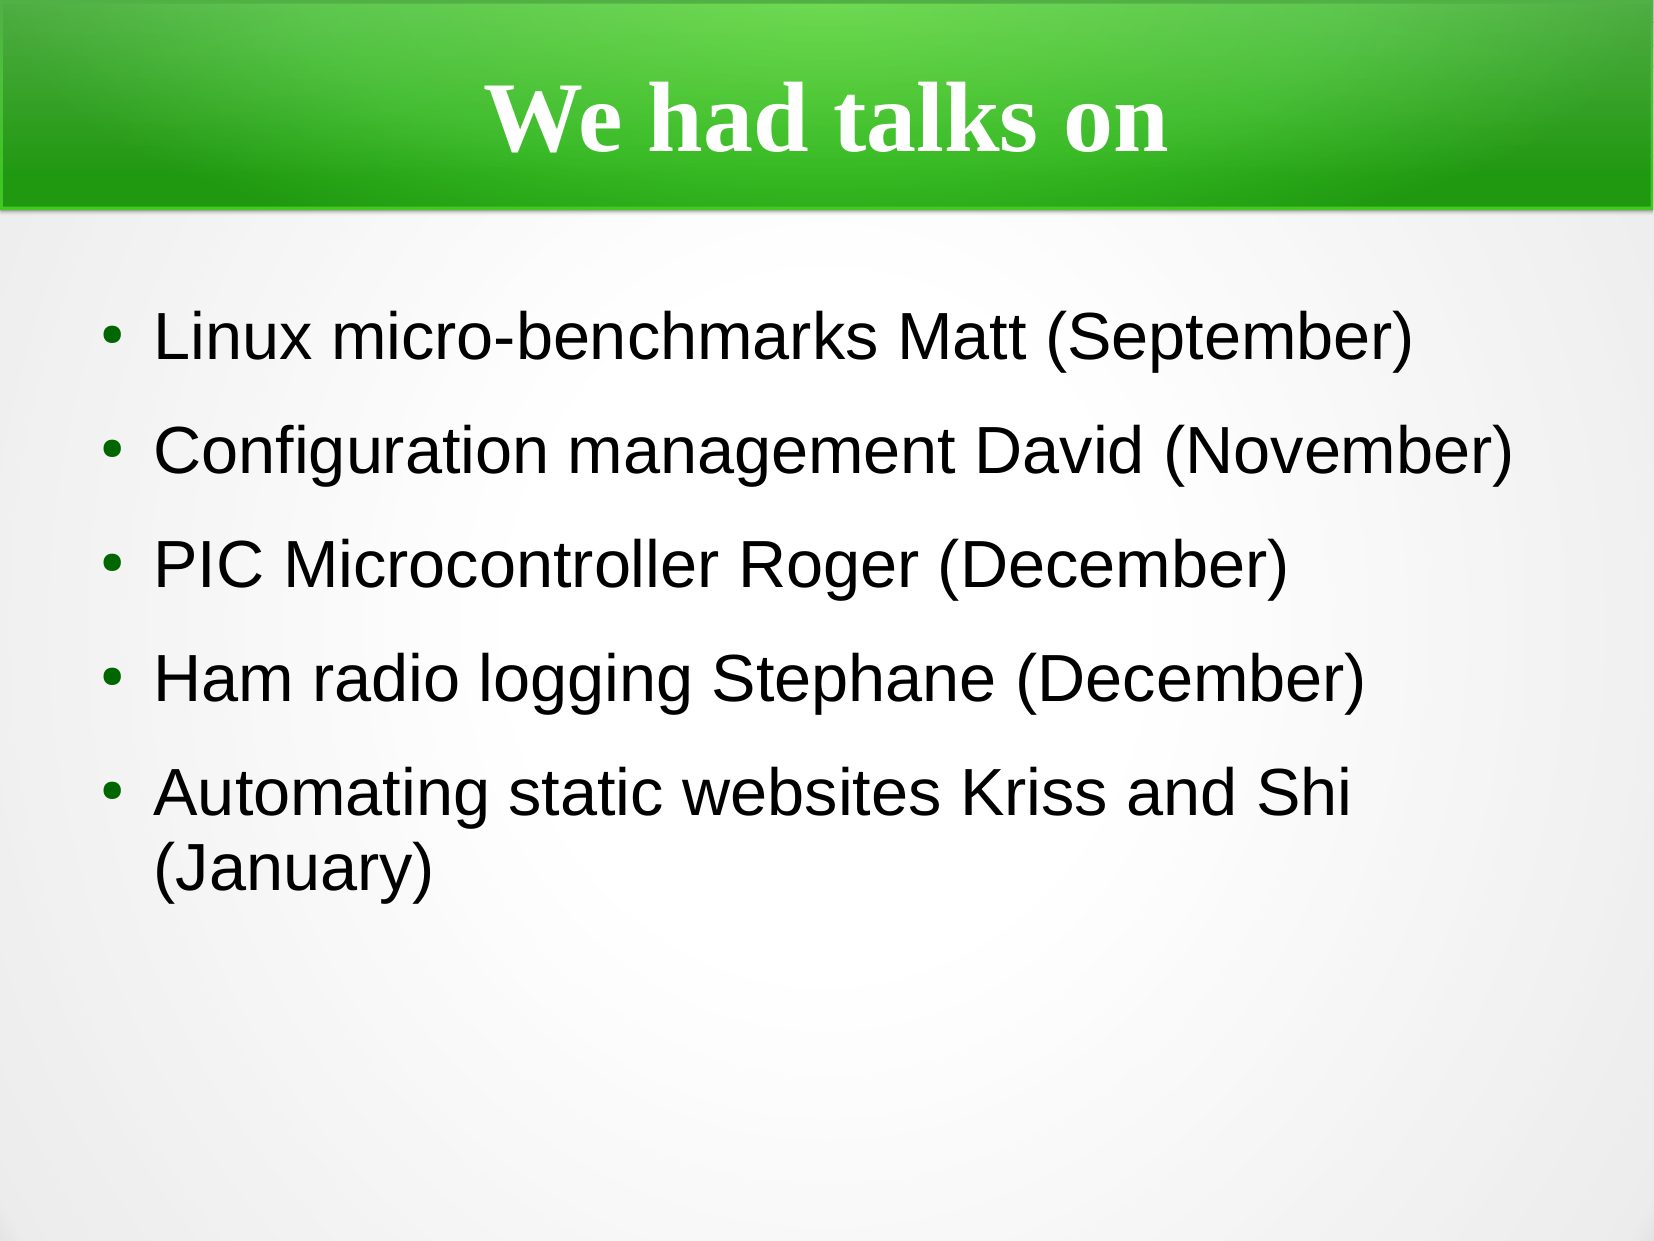

# We had talks on
Linux micro-benchmarks Matt (September)
Configuration management David (November)
PIC Microcontroller Roger (December)
Ham radio logging Stephane (December)
Automating static websites Kriss and Shi (January)